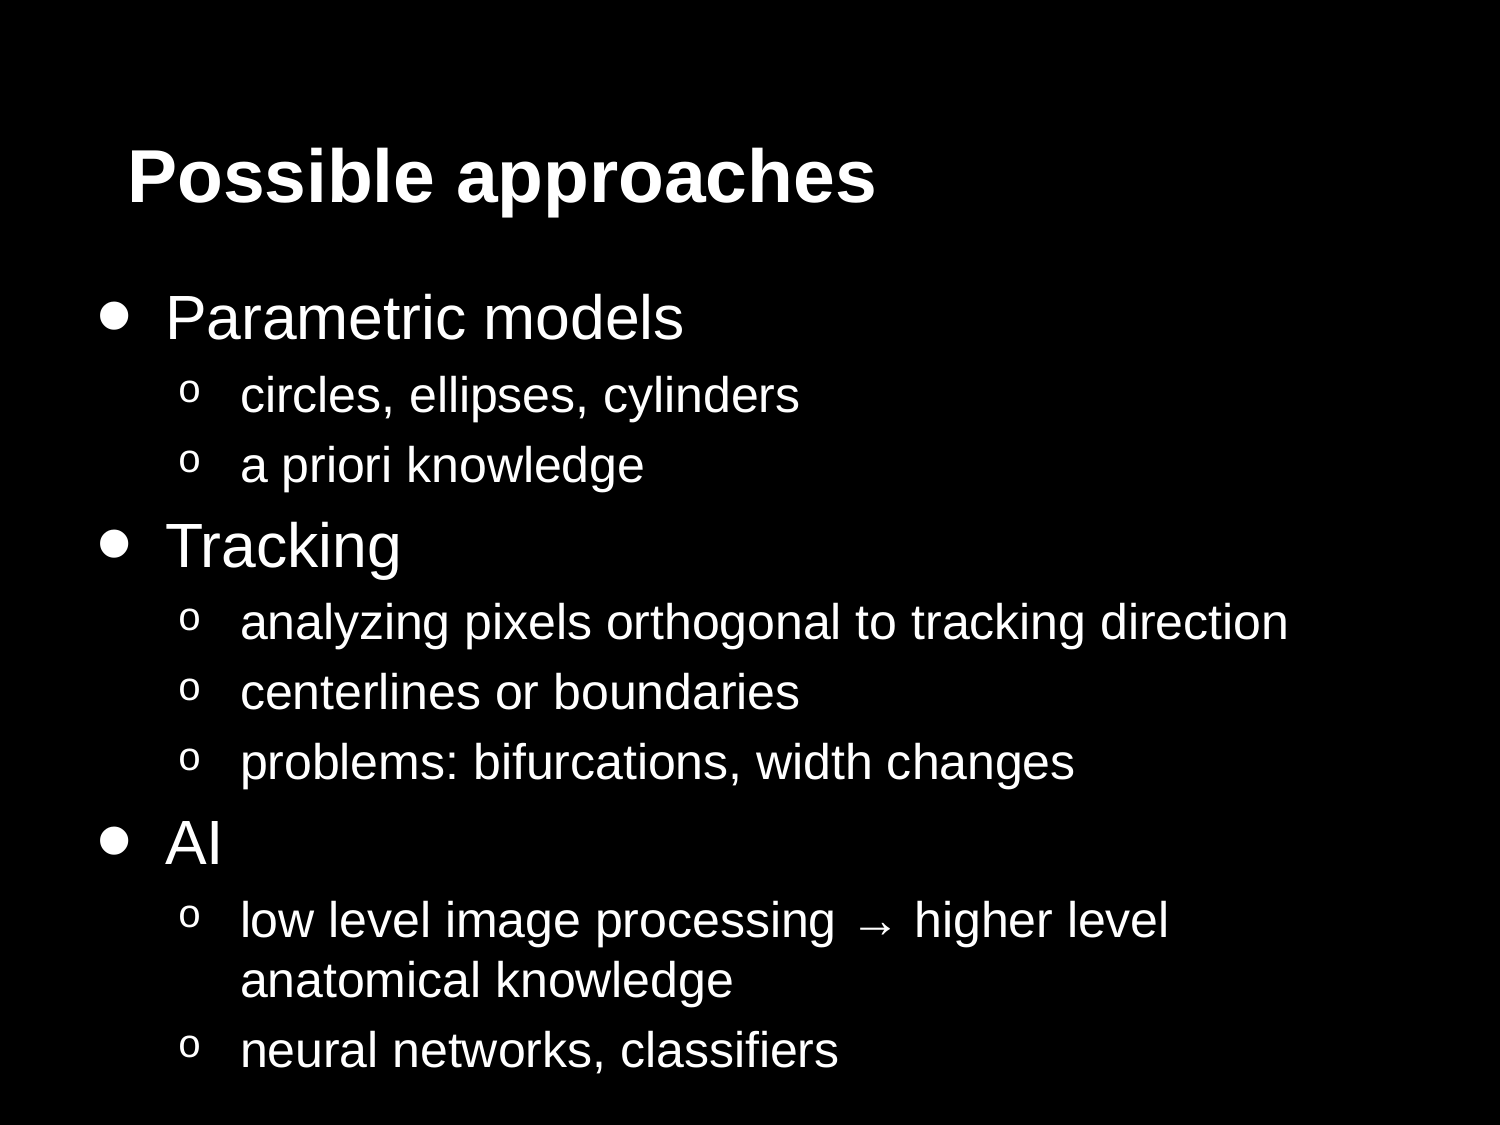

# Possible approaches
Parametric models
circles, ellipses, cylinders
a priori knowledge
Tracking
analyzing pixels orthogonal to tracking direction
centerlines or boundaries
problems: bifurcations, width changes
AI
low level image processing → higher level anatomical knowledge
neural networks, classifiers